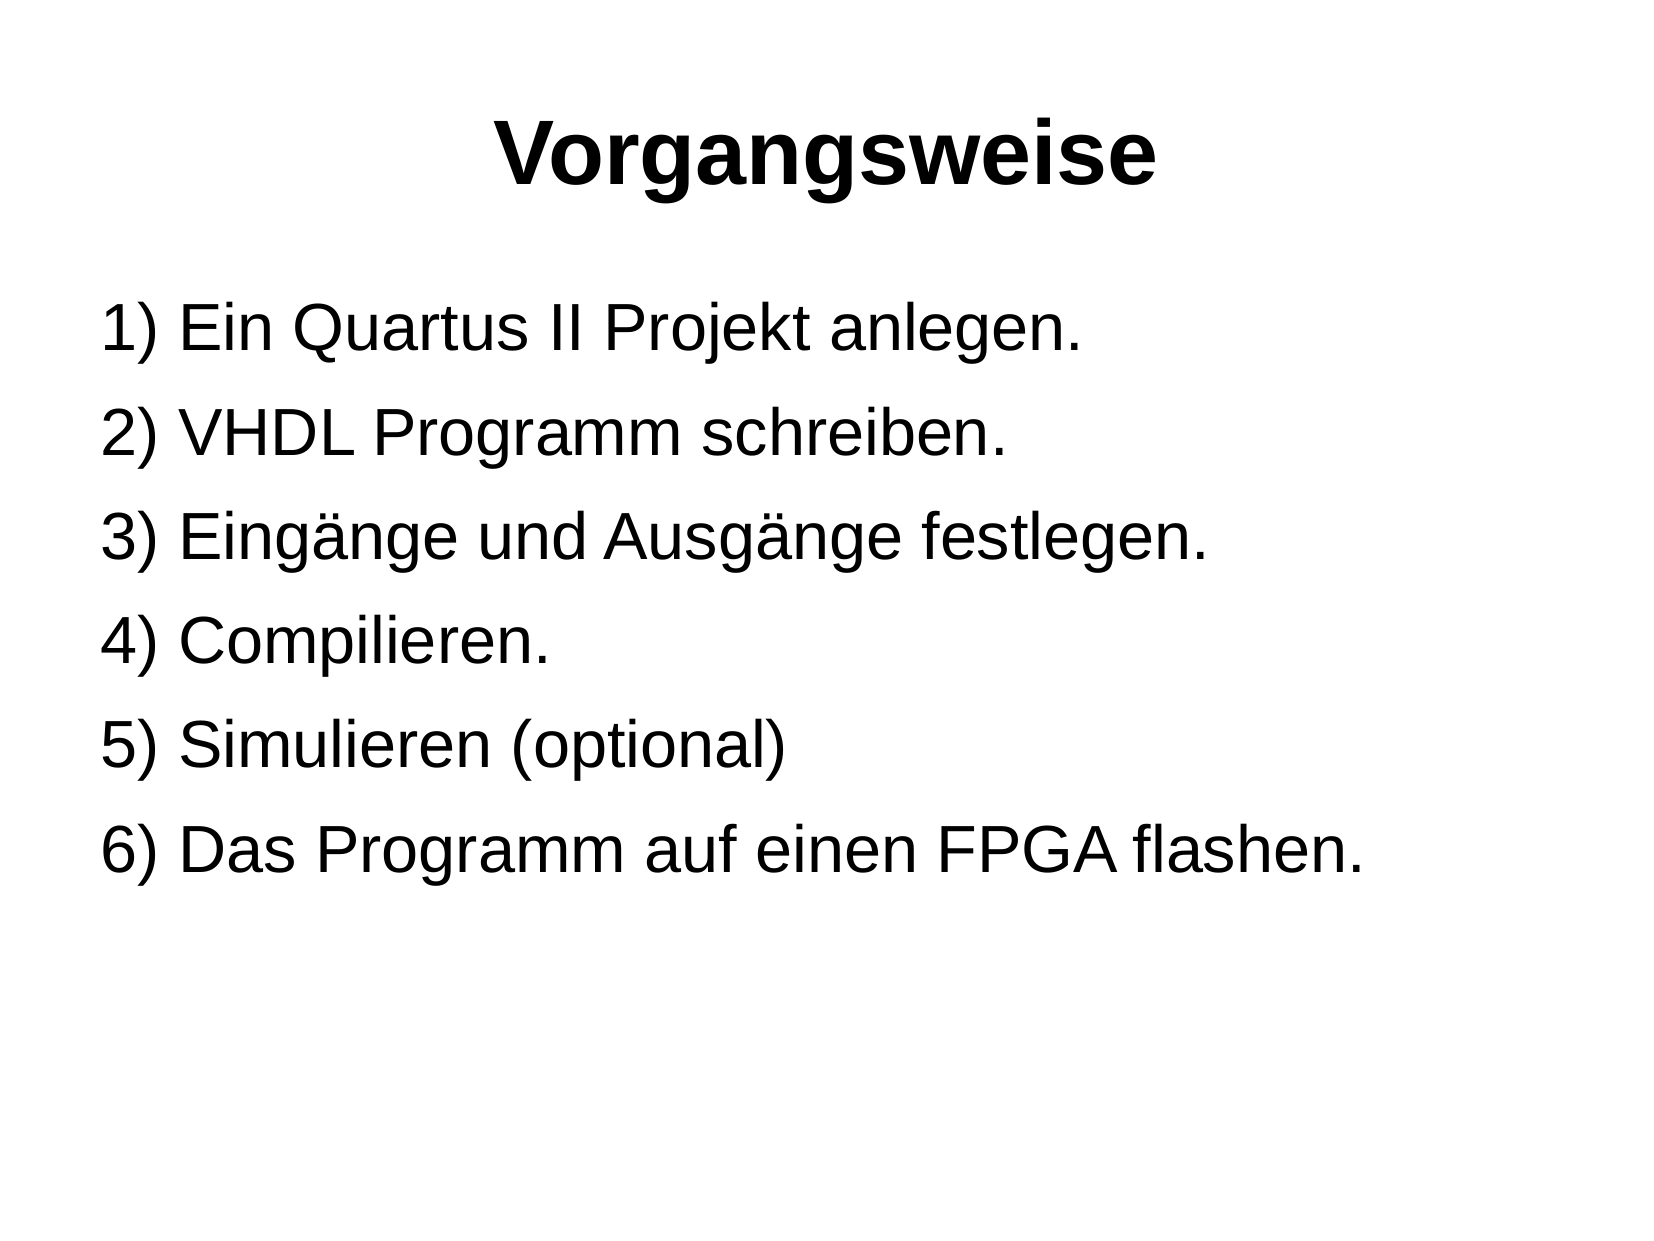

# Vorgangsweise
 Ein Quartus II Projekt anlegen.
 VHDL Programm schreiben.
 Eingänge und Ausgänge festlegen.
 Compilieren.
 Simulieren (optional)
 Das Programm auf einen FPGA flashen.